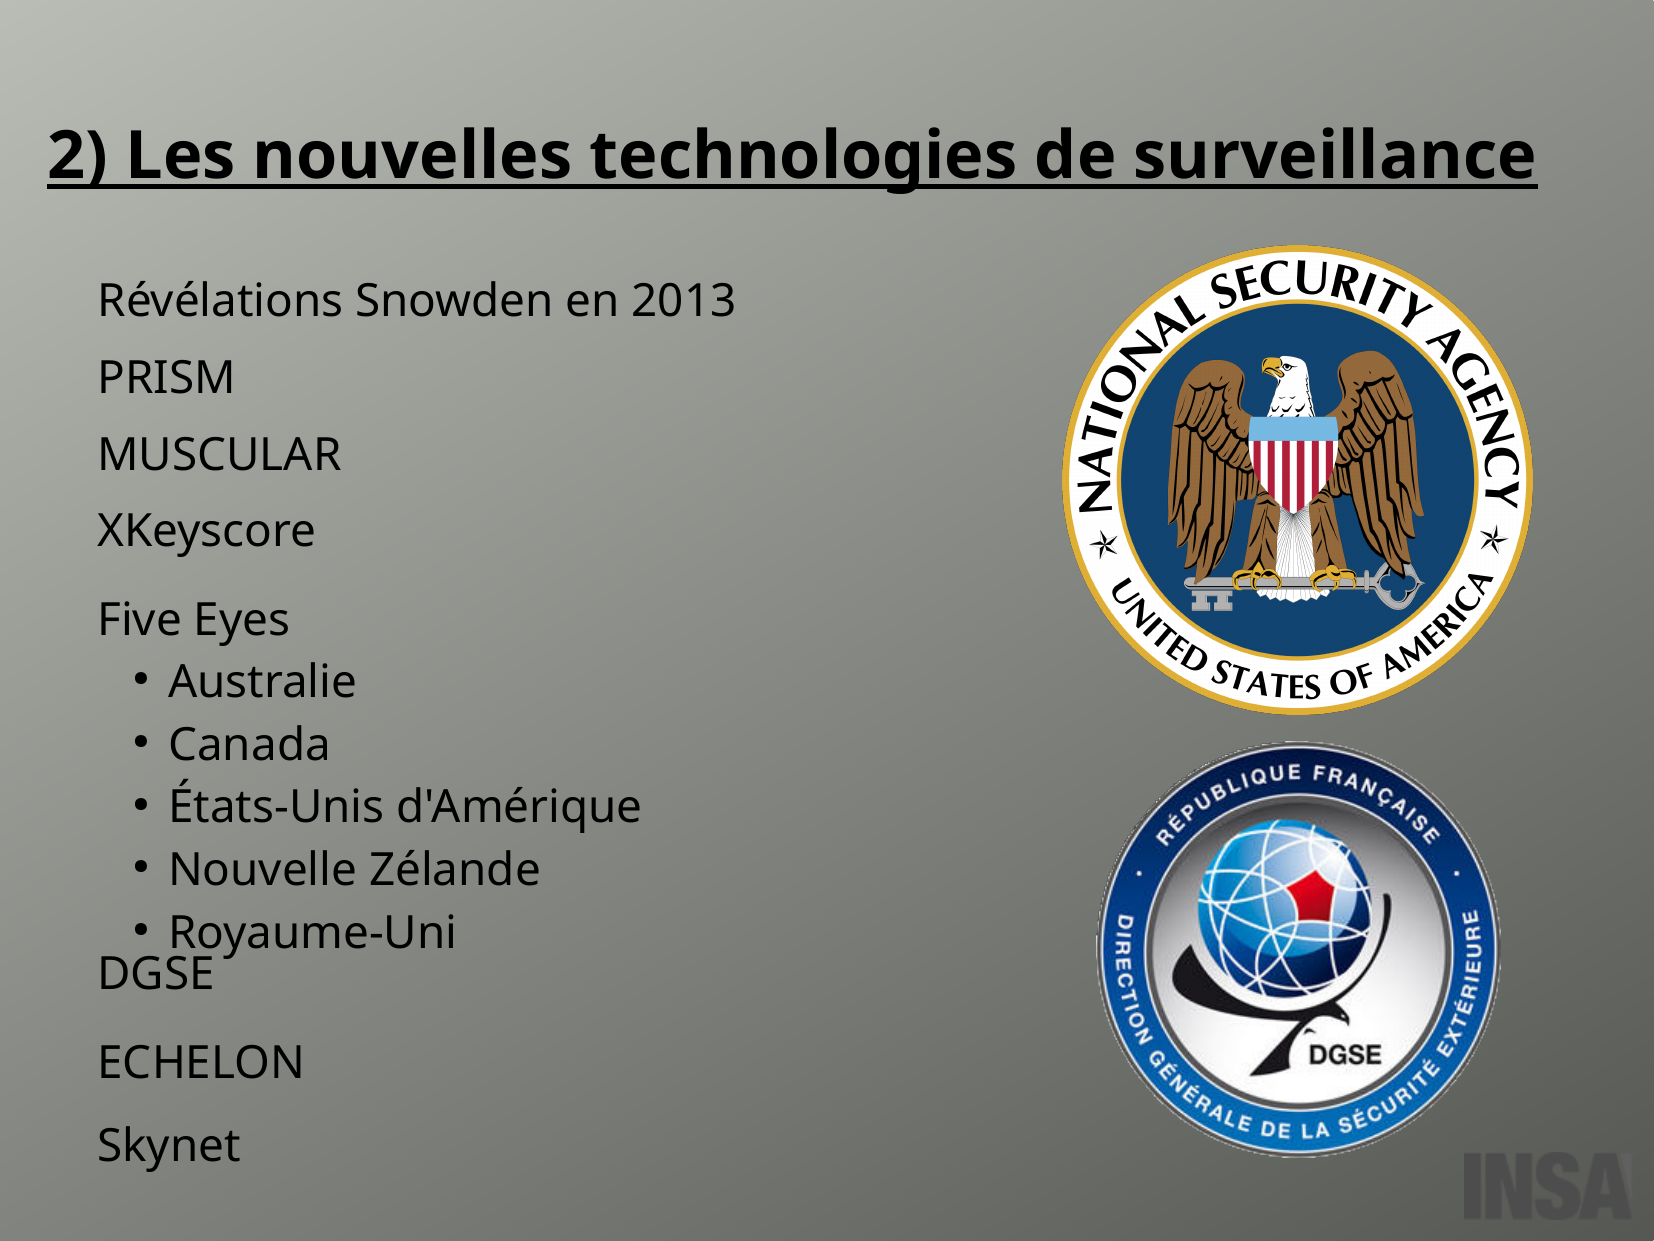

# 2) Les nouvelles technologies de surveillance
Révélations Snowden en 2013
PRISM
MUSCULAR
XKeyscore
Five Eyes
Australie
Canada
États-Unis d'Amérique
Nouvelle Zélande
Royaume-Uni
DGSE
ECHELON
Skynet